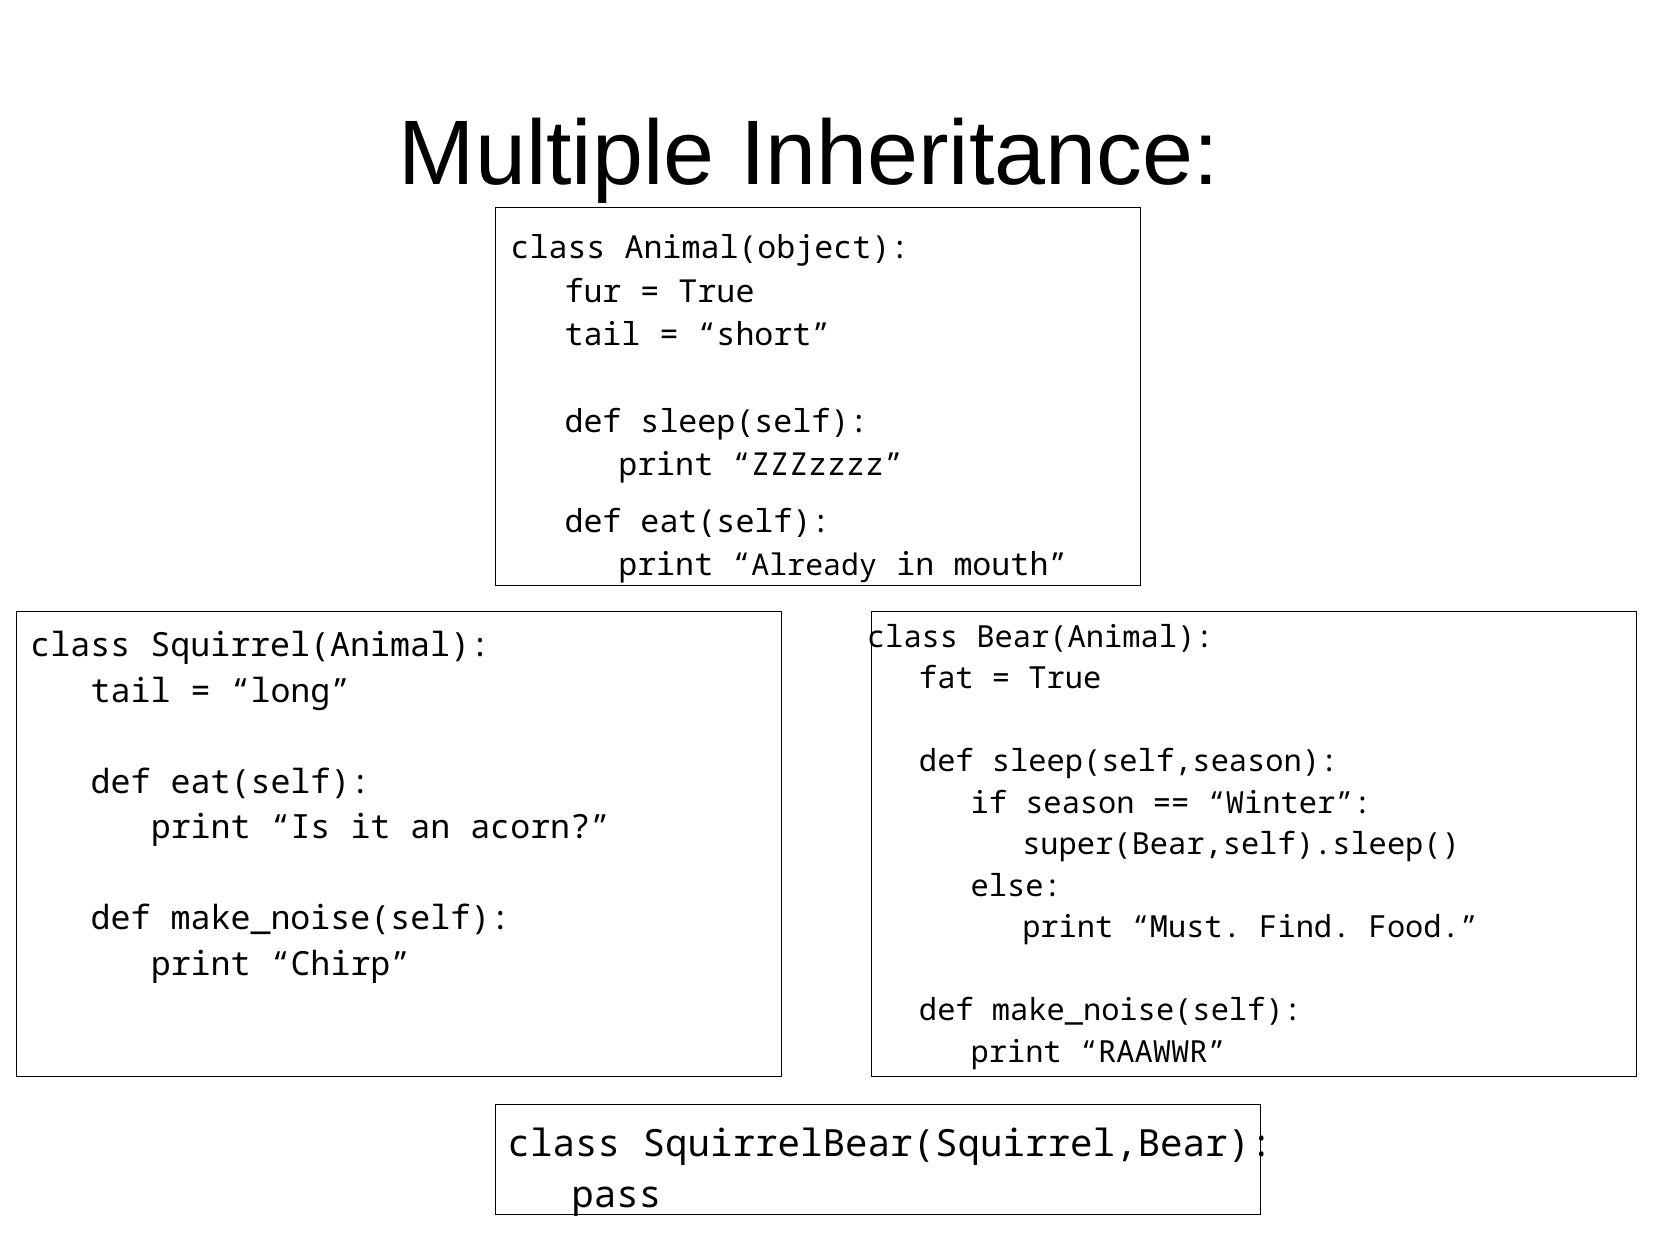

Multiple Inheritance:
# class Animal(object):
fur = True
tail = “short”
def sleep(self):
print “ZZZzzzz”
def eat(self):
print “Already in mouth”
class Bear(Animal):
fat = True
def sleep(self,season):
if season == “Winter”:
super(Bear,self).sleep()
else:
print “Must. Find. Food.”
def make_noise(self):
print “RAAWWR”
class Squirrel(Animal):
tail = “long”
def eat(self):
print “Is it an acorn?”
def make_noise(self):
print “Chirp”
class SquirrelBear(Squirrel,Bear):
pass